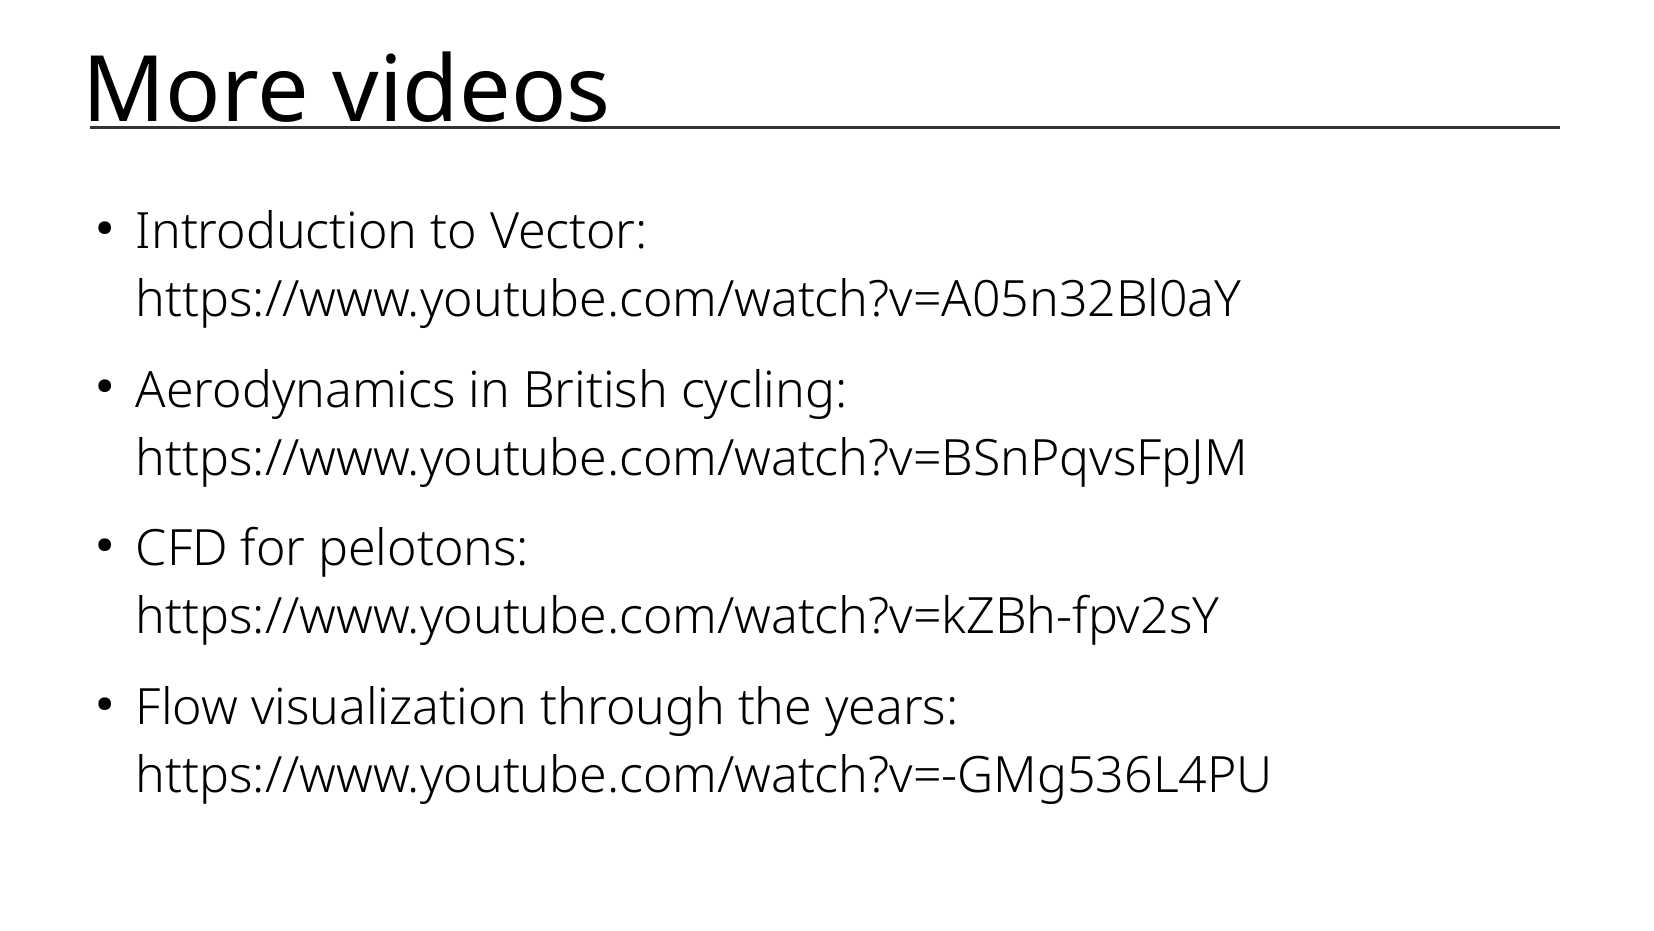

# More videos
Introduction to Vector: https://www.youtube.com/watch?v=A05n32Bl0aY
Aerodynamics in British cycling: https://www.youtube.com/watch?v=BSnPqvsFpJM
CFD for pelotons: https://www.youtube.com/watch?v=kZBh-fpv2sY
Flow visualization through the years: https://www.youtube.com/watch?v=-GMg536L4PU